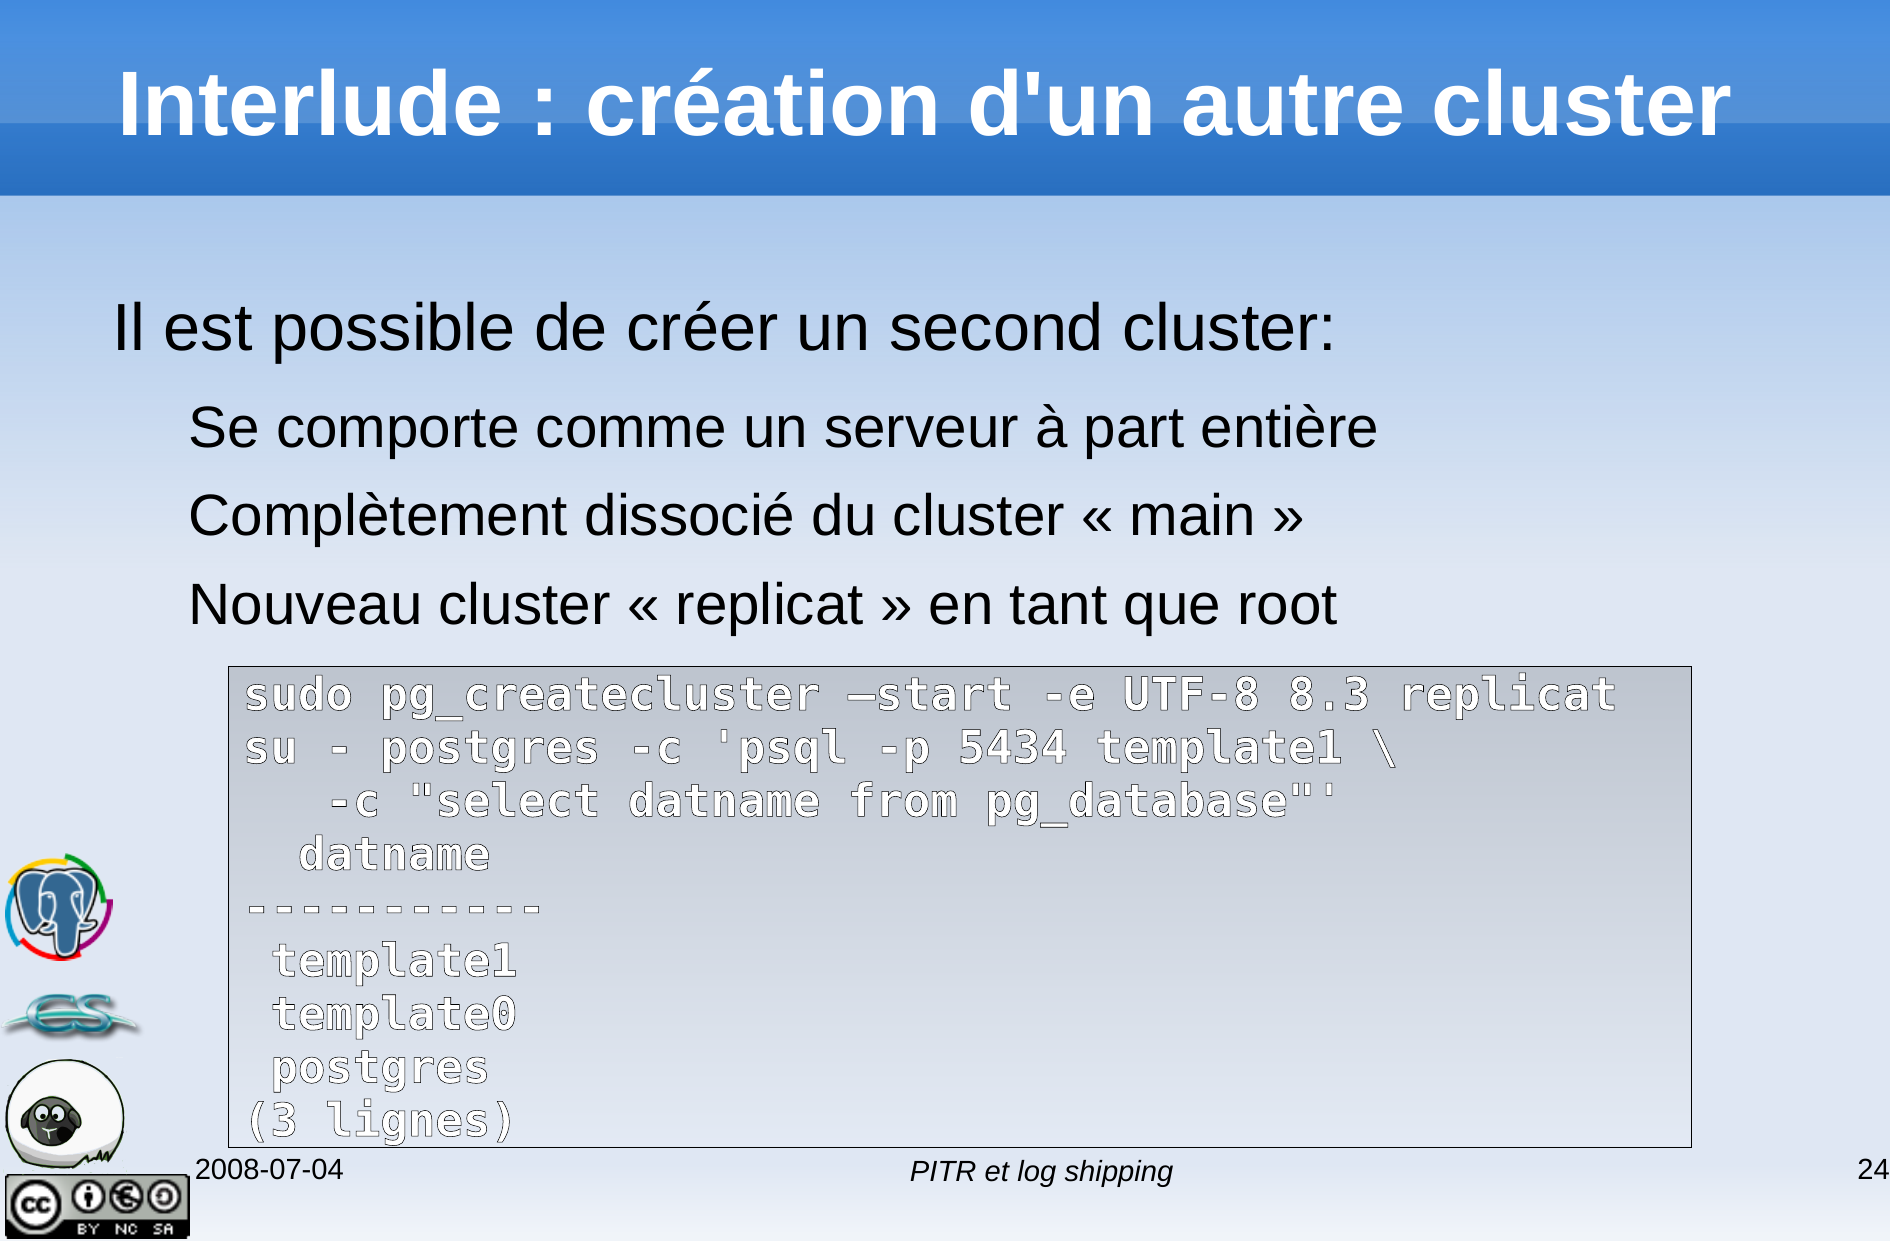

# Interlude : création d'un autre cluster
Il est possible de créer un second cluster:
Se comporte comme un serveur à part entière
Complètement dissocié du cluster « main »
Nouveau cluster « replicat » en tant que root
sudo pg_createcluster –start -e UTF-8 8.3 replicat
su - postgres -c 'psql -p 5434 template1 \
 -c "select datname from pg_database"'
 datname
-----------
 template1
 template0
 postgres
(3 lignes)
2008-07-04
24
PITR et log shipping